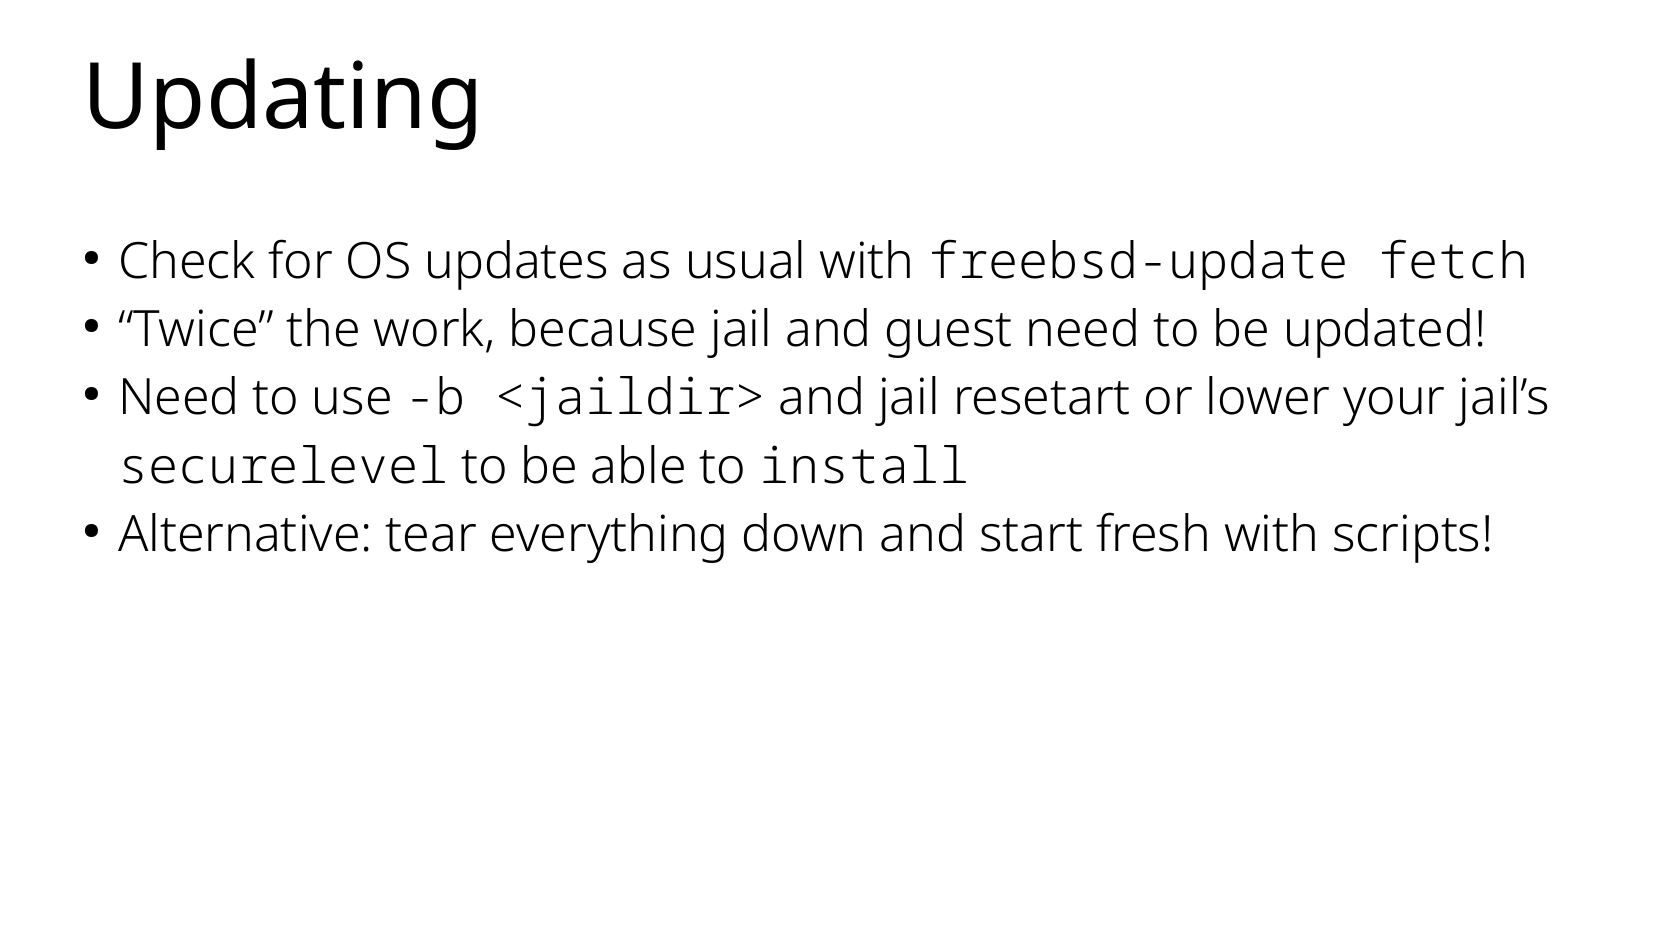

# Updating
Check for OS updates as usual with freebsd-update fetch
“Twice” the work, because jail and guest need to be updated!
Need to use -b <jaildir> and jail resetart or lower your jail’s securelevel to be able to install
Alternative: tear everything down and start fresh with scripts!